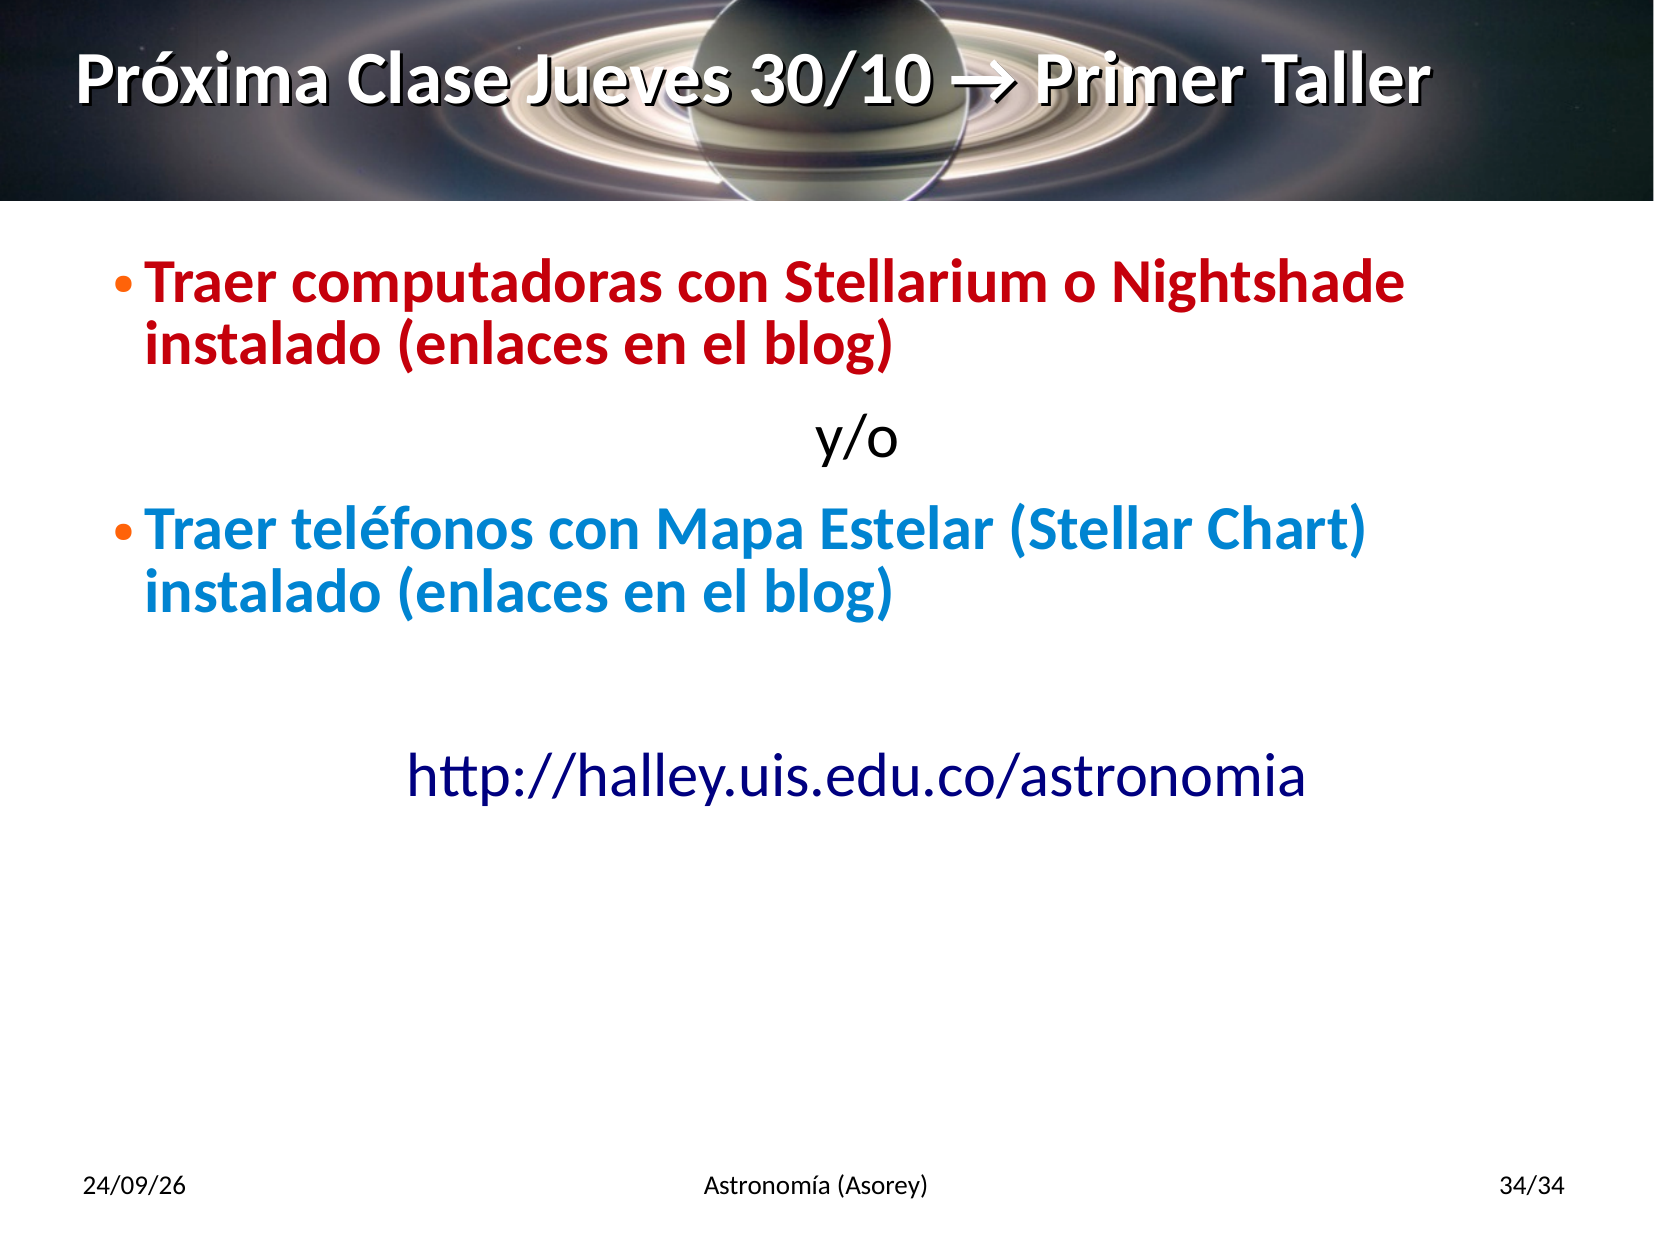

# Próxima Clase Jueves 30/10 → Primer Taller
Traer computadoras con Stellarium o Nightshade instalado (enlaces en el blog)
y/o
Traer teléfonos con Mapa Estelar (Stellar Chart) instalado (enlaces en el blog)
http://halley.uis.edu.co/astronomia
Astronomía (Asorey)
34